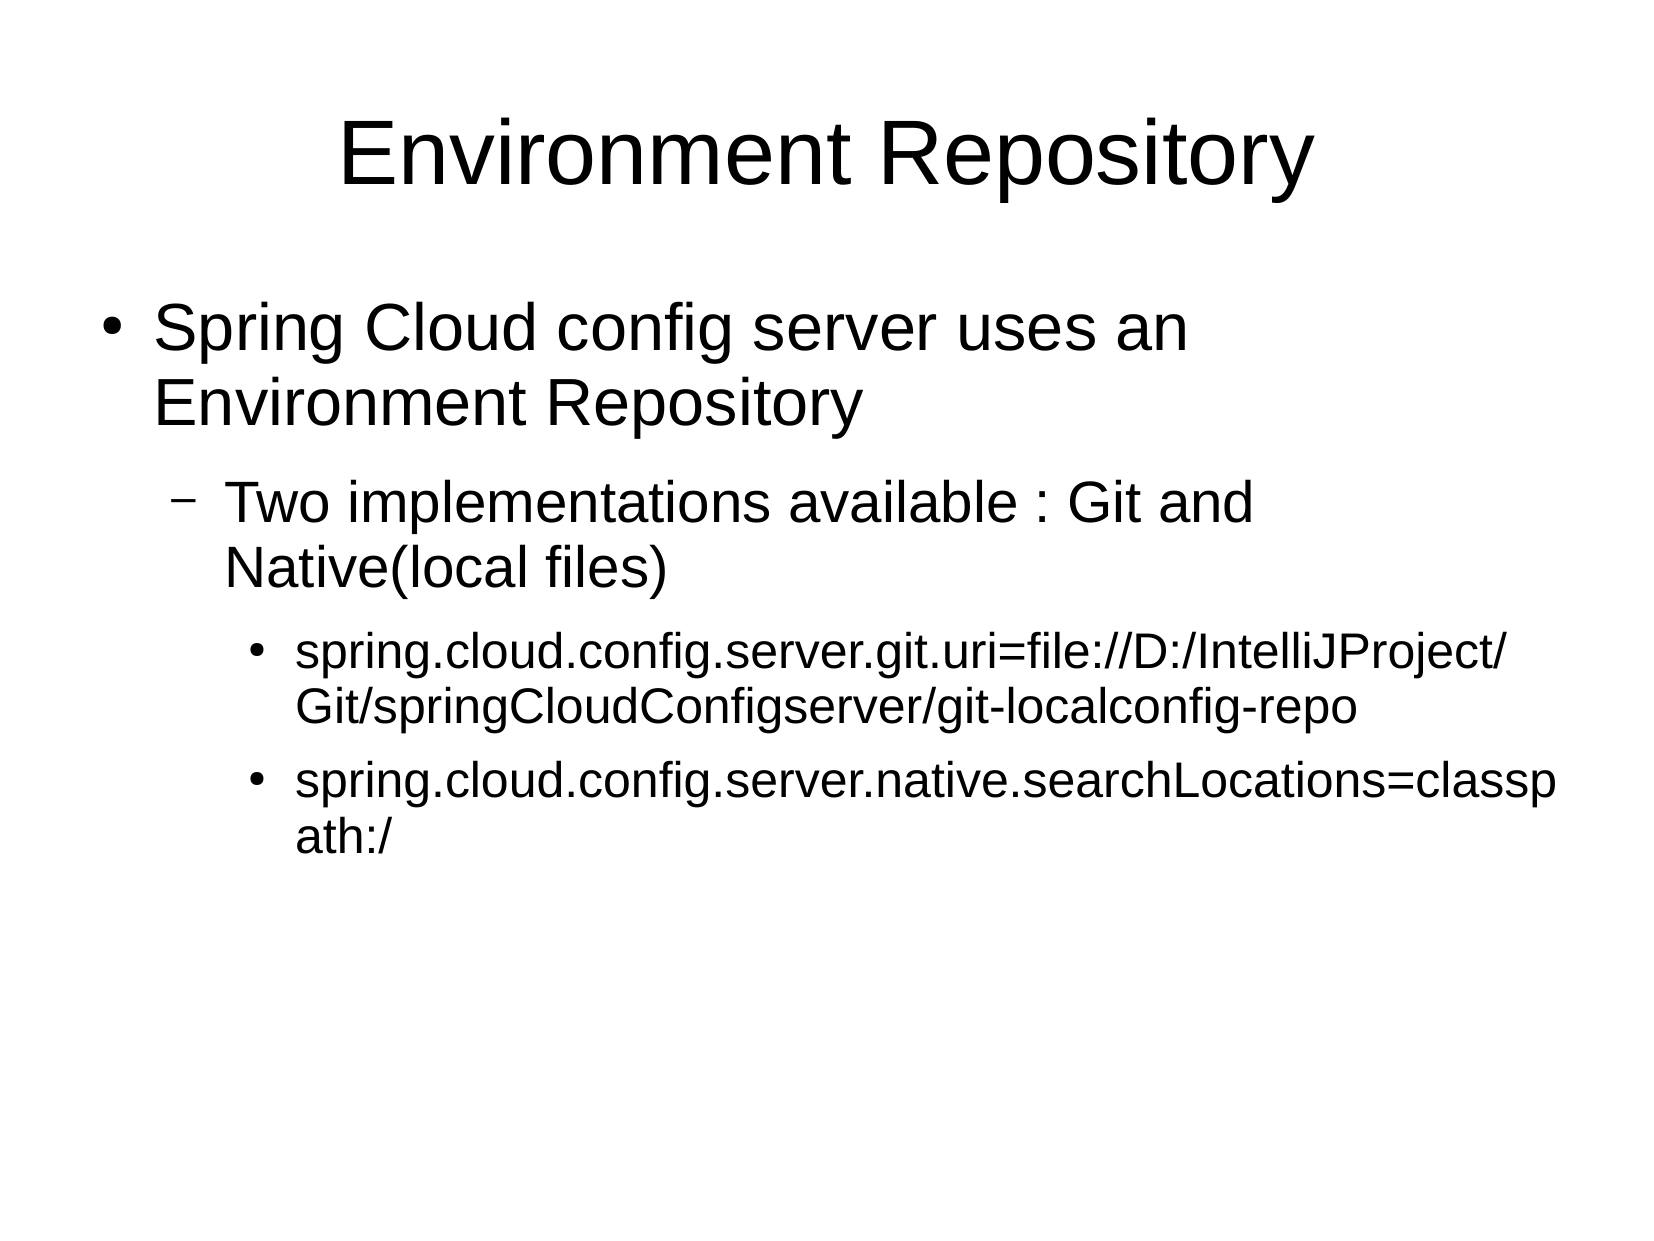

# Environment Repository
Spring Cloud config server uses an Environment Repository
Two implementations available : Git and Native(local files)
spring.cloud.config.server.git.uri=file://D:/IntelliJProject/Git/springCloudConfigserver/git-localconfig-repo
spring.cloud.config.server.native.searchLocations=classpath:/